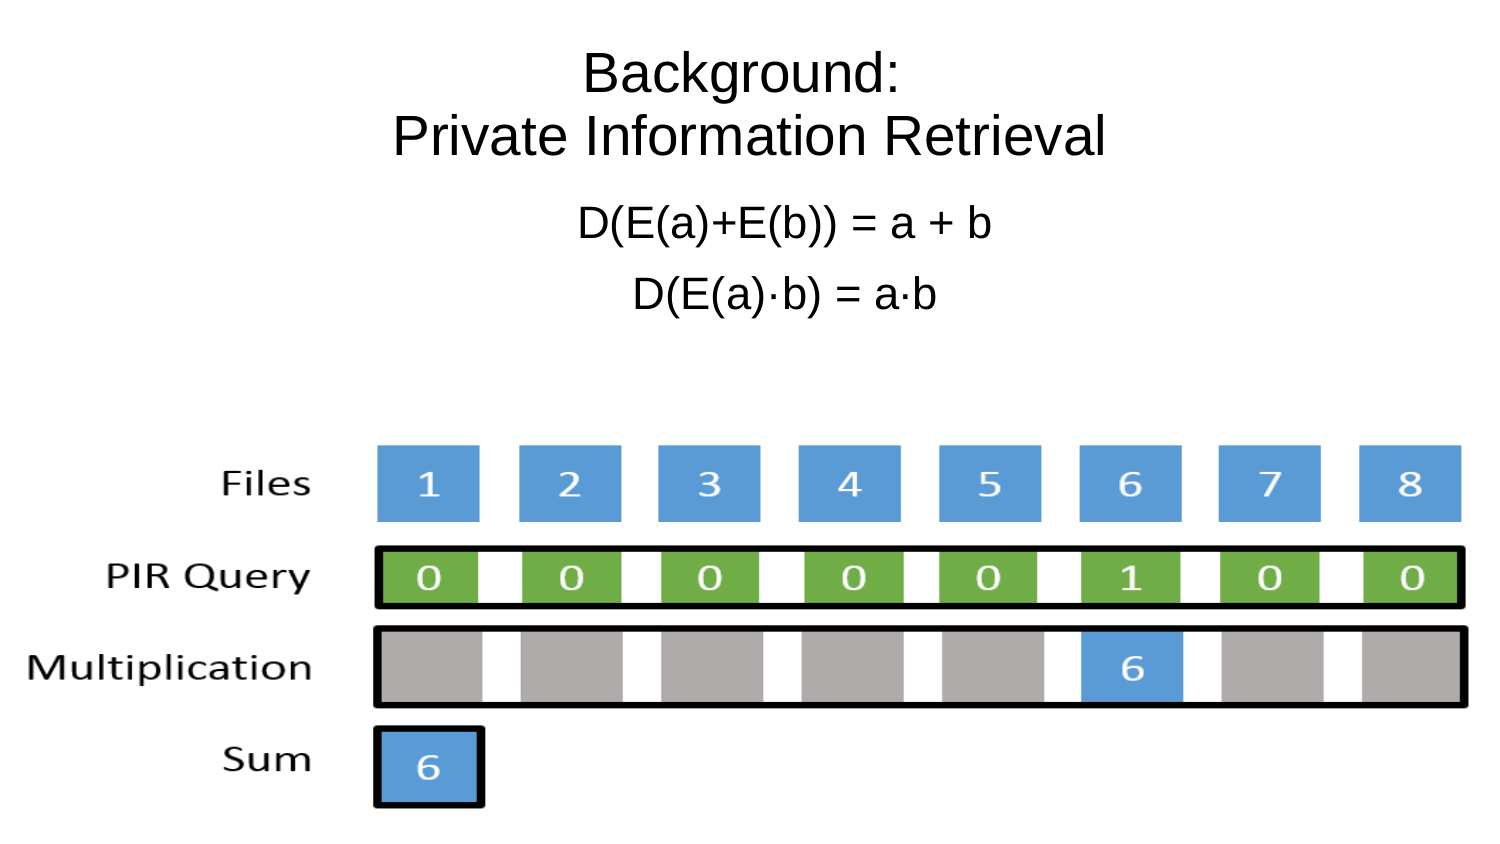

# Background: Private Information Retrieval
D(E(a)+E(b)) = a + b
D(E(a)·b) = a∙b